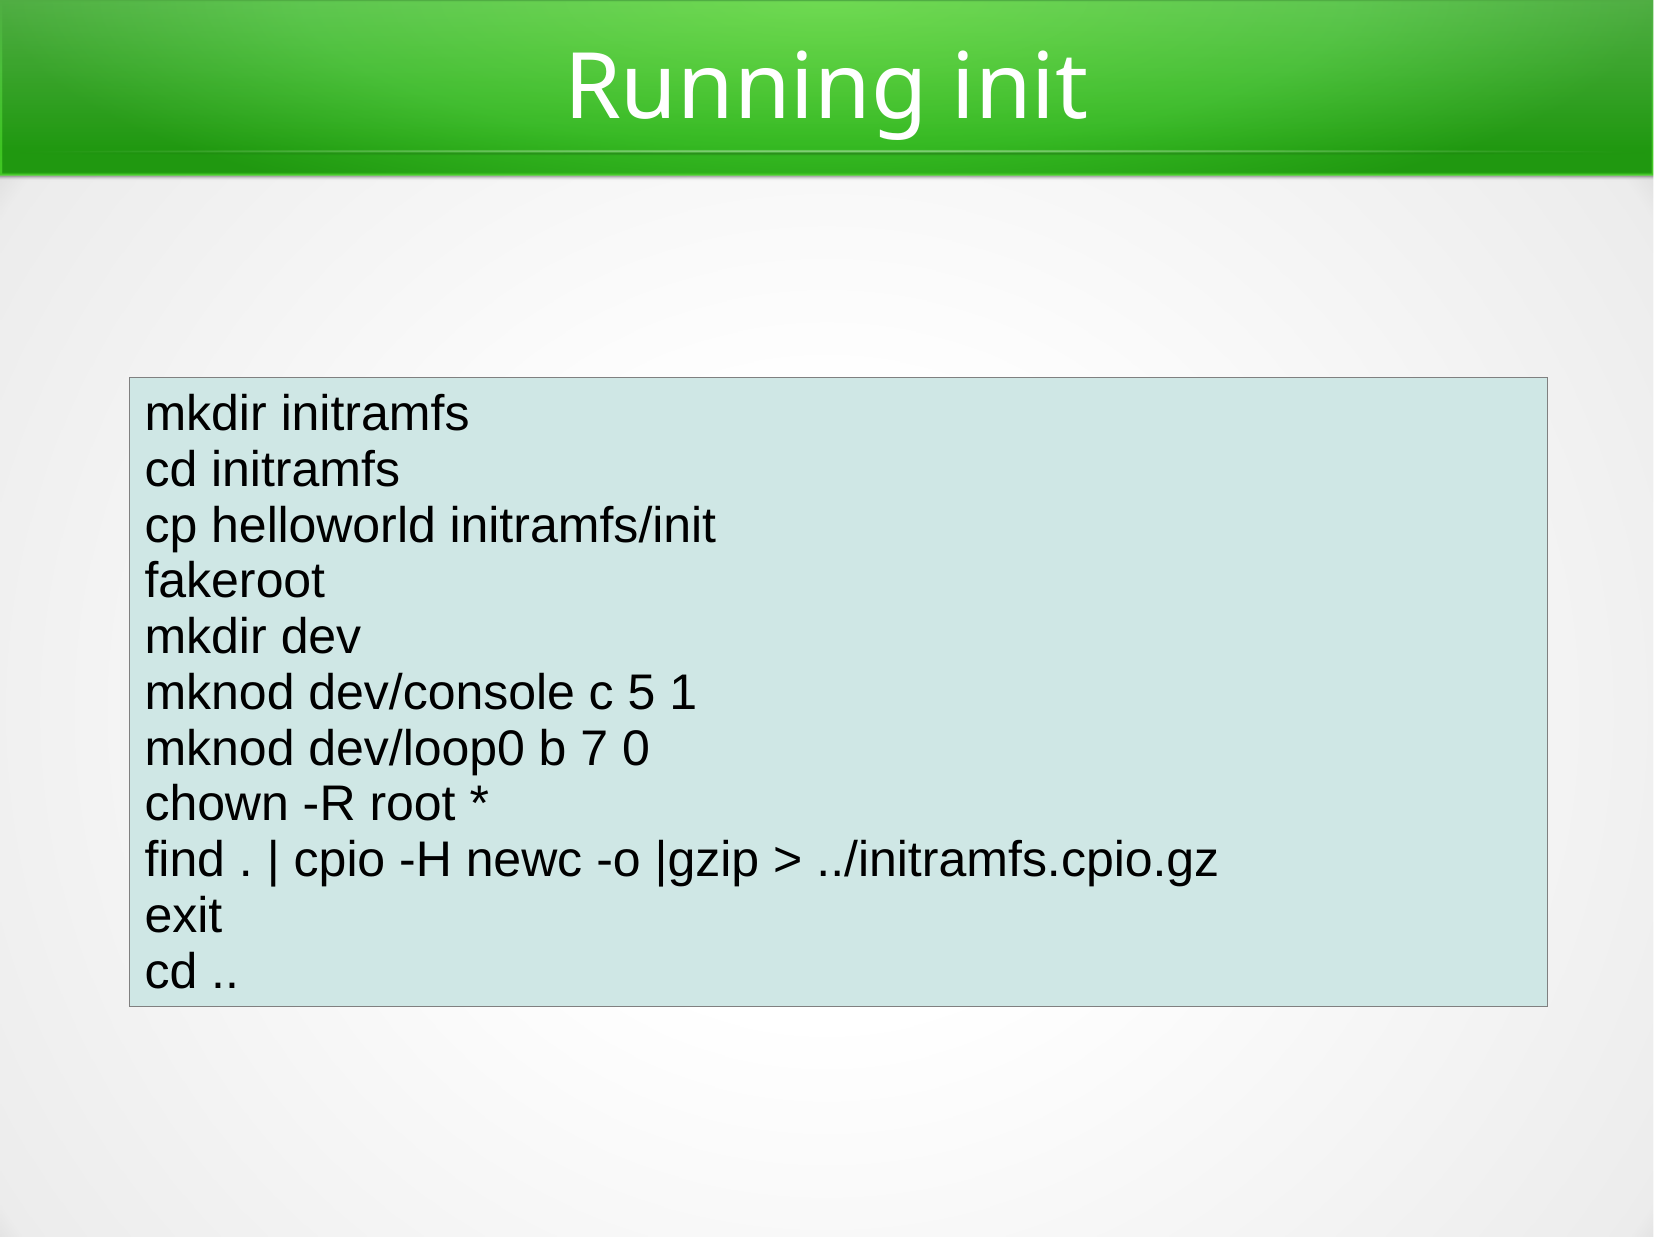

# Running init
mkdir initramfs
cd initramfs
cp helloworld initramfs/init
fakeroot
mkdir dev
mknod dev/console c 5 1
mknod dev/loop0 b 7 0
chown -R root *
find . | cpio -H newc -o |gzip > ../initramfs.cpio.gz
exit
cd ..